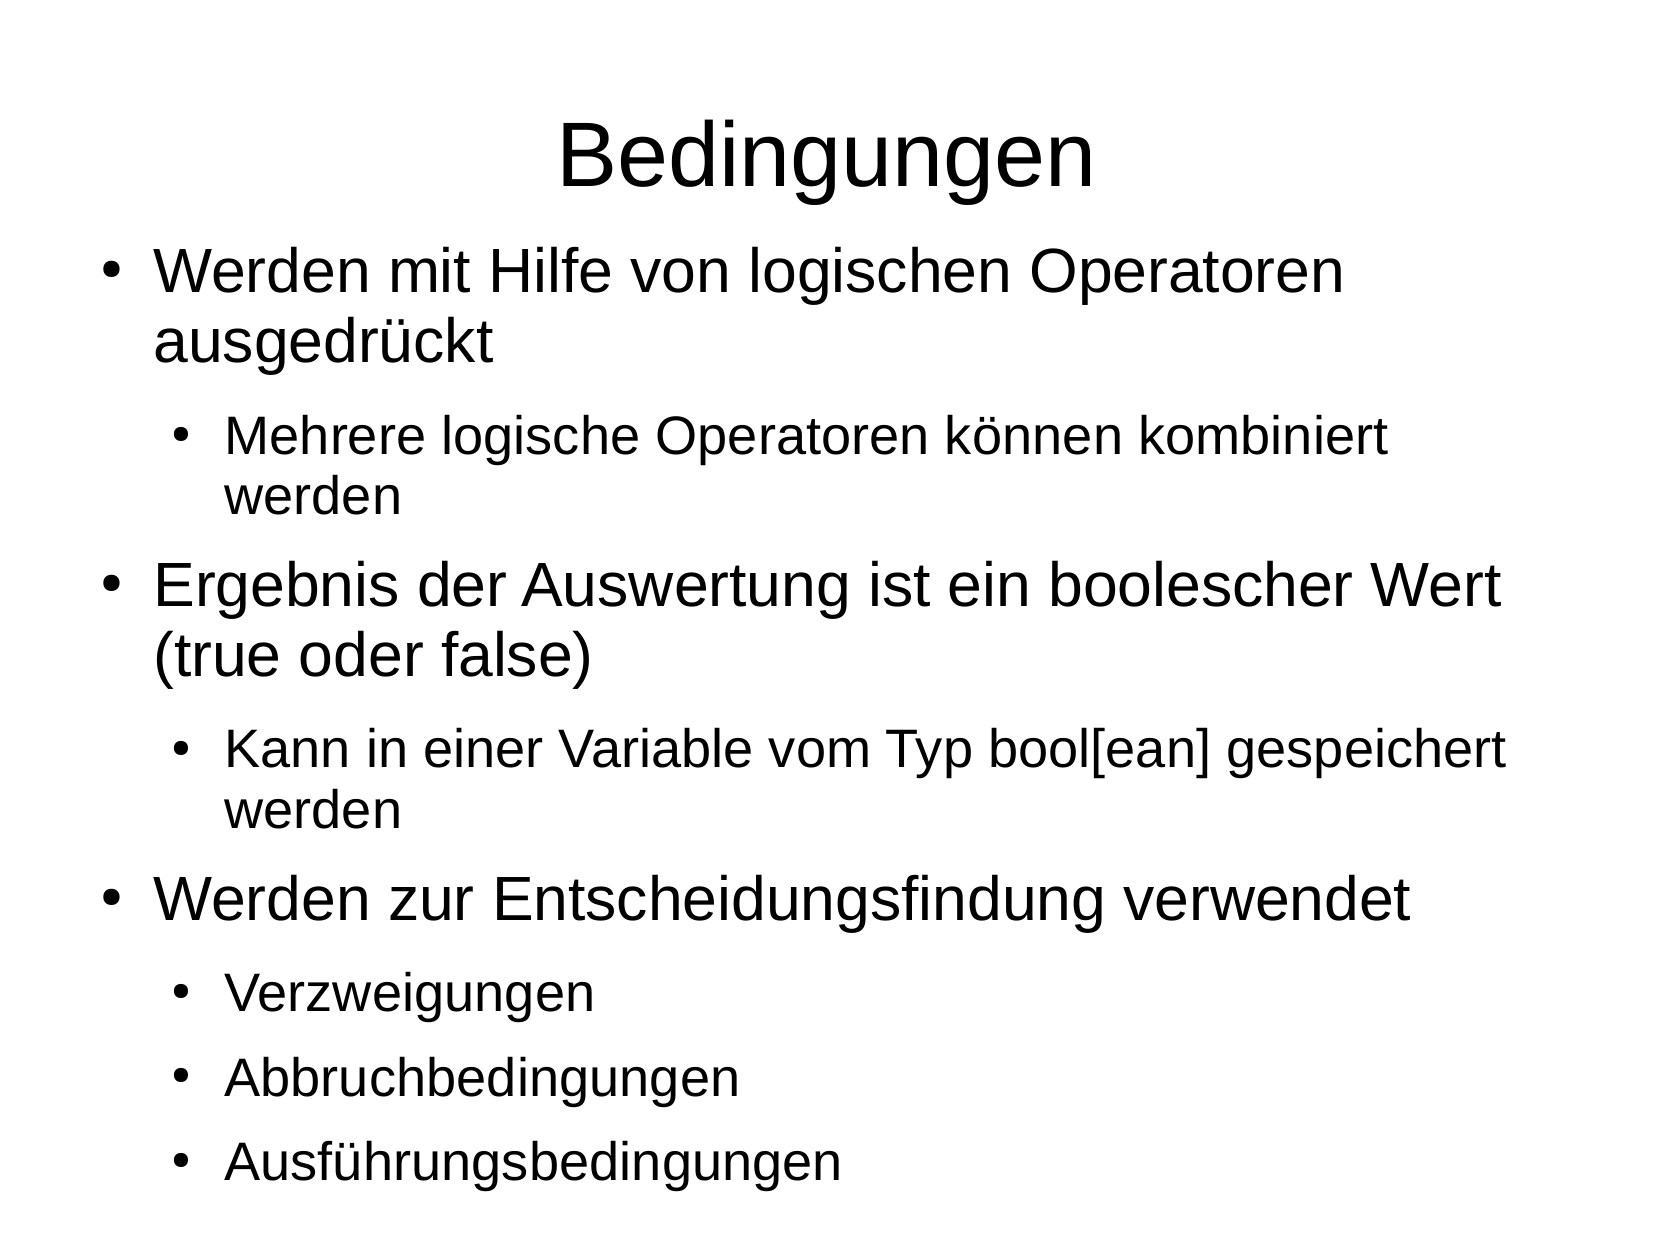

# Bedingungen
Werden mit Hilfe von logischen Operatoren ausgedrückt
Mehrere logische Operatoren können kombiniert werden
Ergebnis der Auswertung ist ein boolescher Wert (true oder false)
Kann in einer Variable vom Typ bool[ean] gespeichert werden
Werden zur Entscheidungsfindung verwendet
Verzweigungen
Abbruchbedingungen
Ausführungsbedingungen